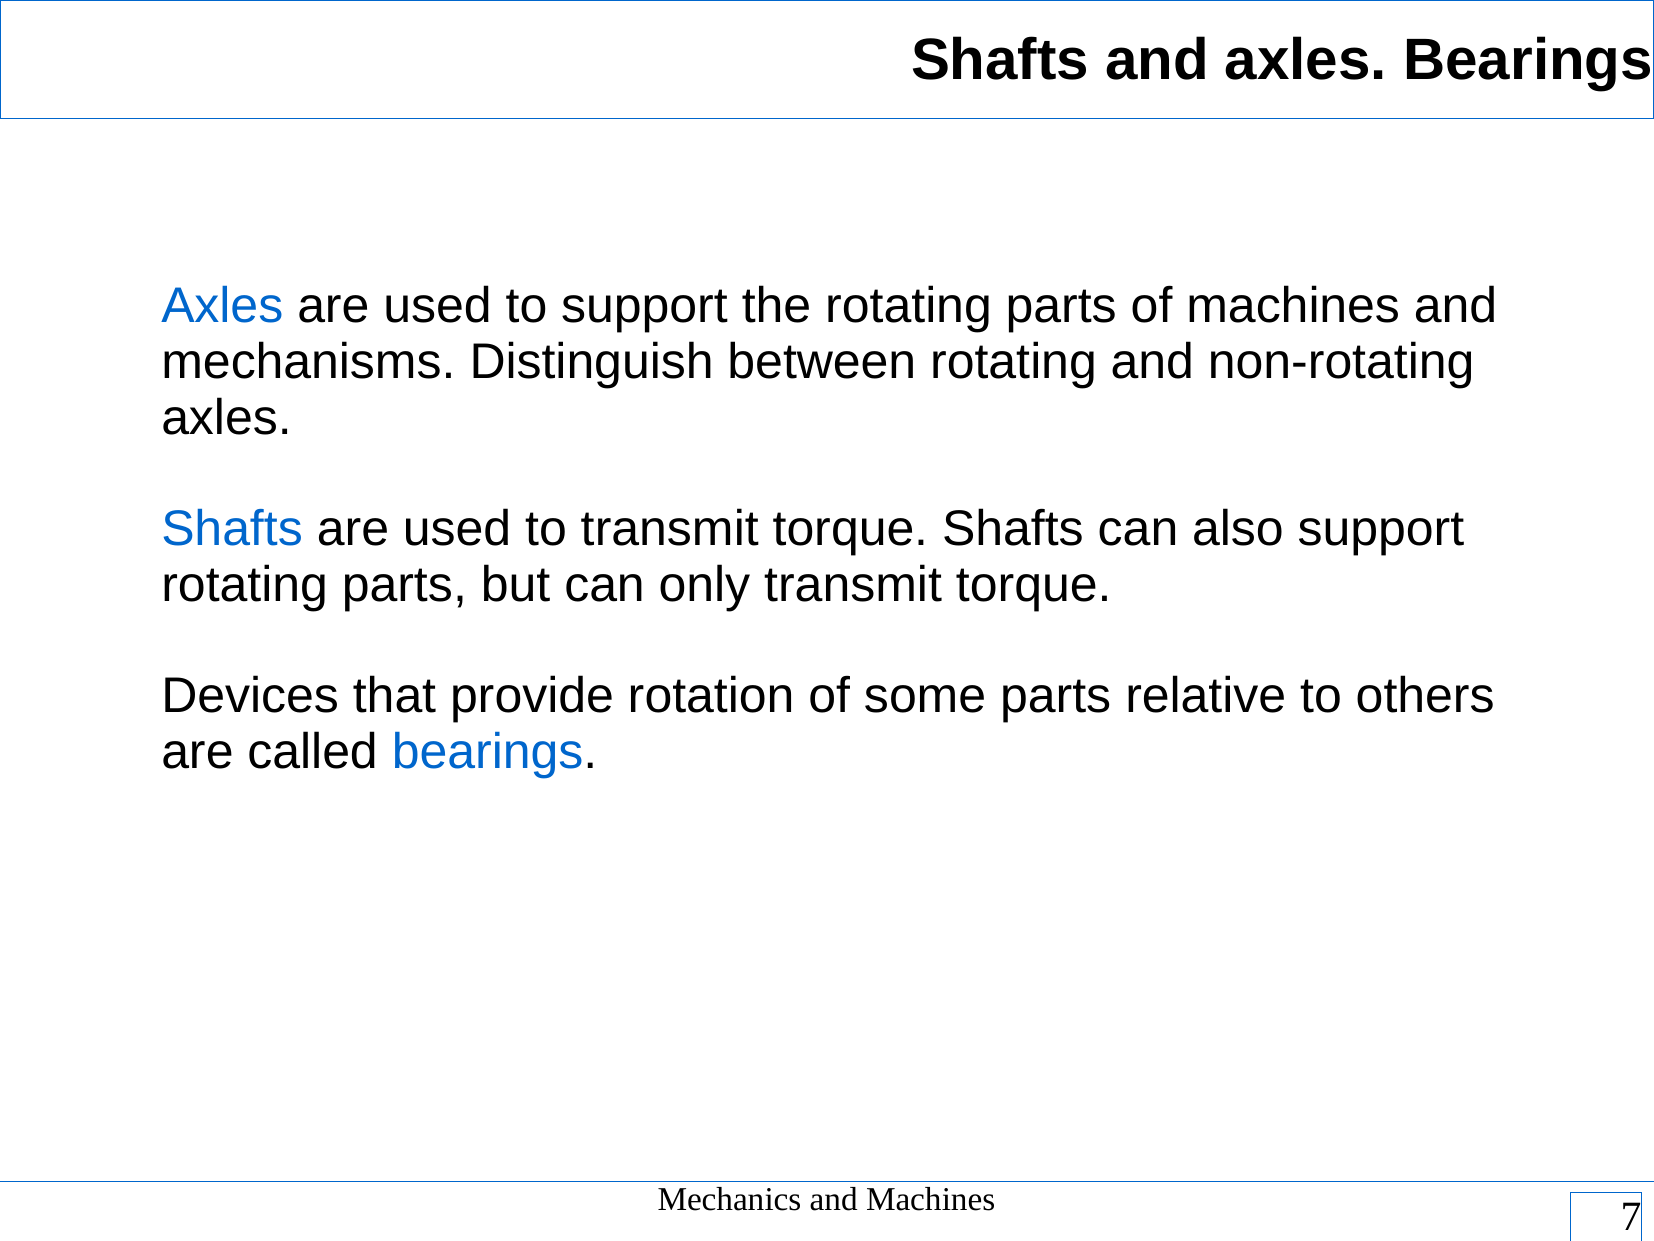

# Shafts and axles. Bearings
Axles are used to support the rotating parts of machines and mechanisms. Distinguish between rotating and non-rotating axles.
Shafts are used to transmit torque. Shafts can also support rotating parts, but can only transmit torque.
Devices that provide rotation of some parts relative to others are called bearings.
Mechanics and Machines
7